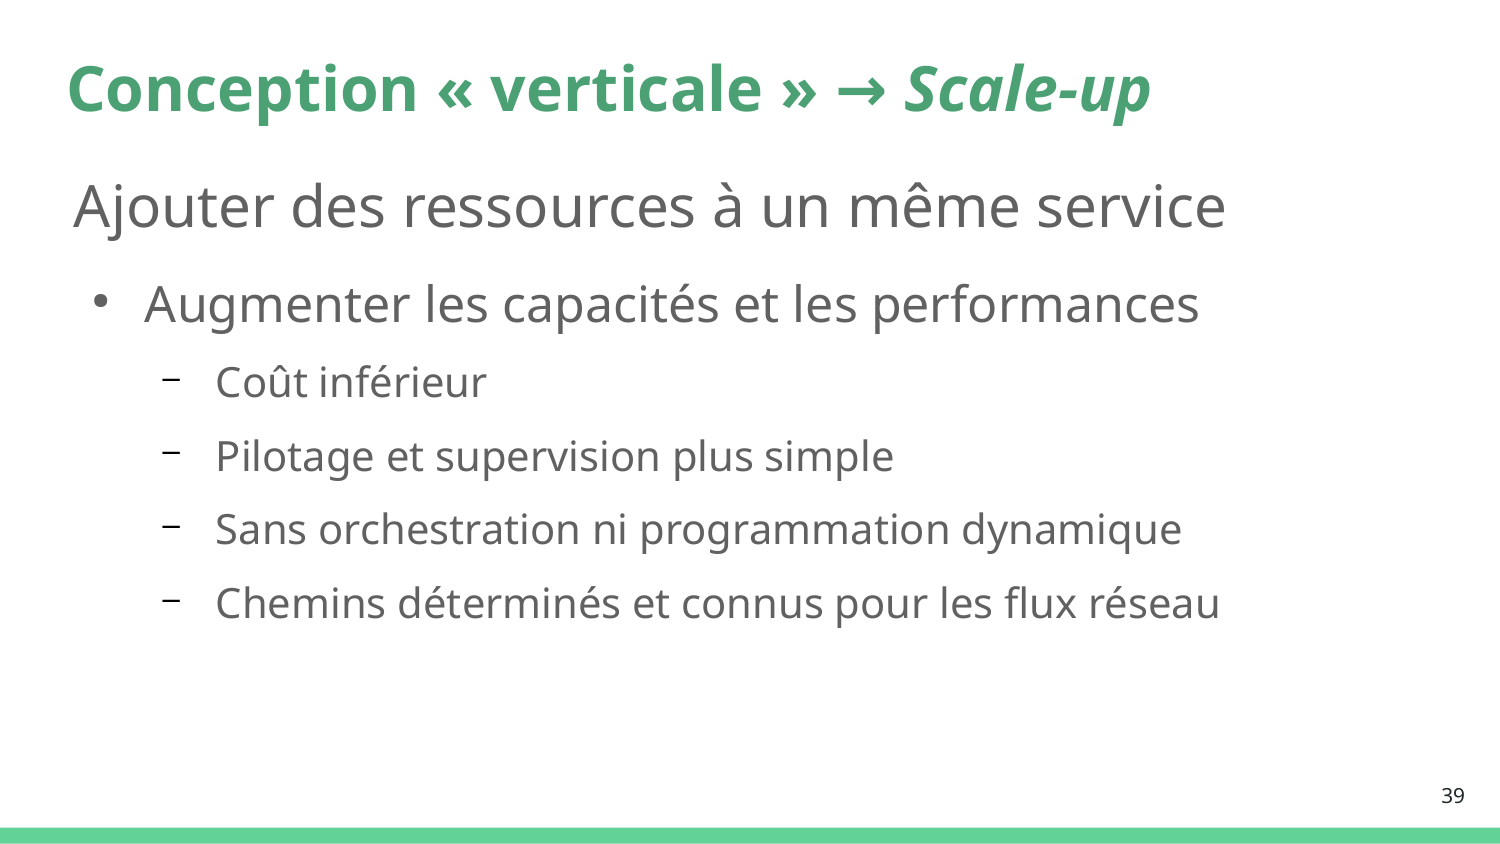

Conception « verticale » → Scale-up
# Ajouter des ressources à un même service
Augmenter les capacités et les performances
Coût inférieur
Pilotage et supervision plus simple
Sans orchestration ni programmation dynamique
Chemins déterminés et connus pour les flux réseau